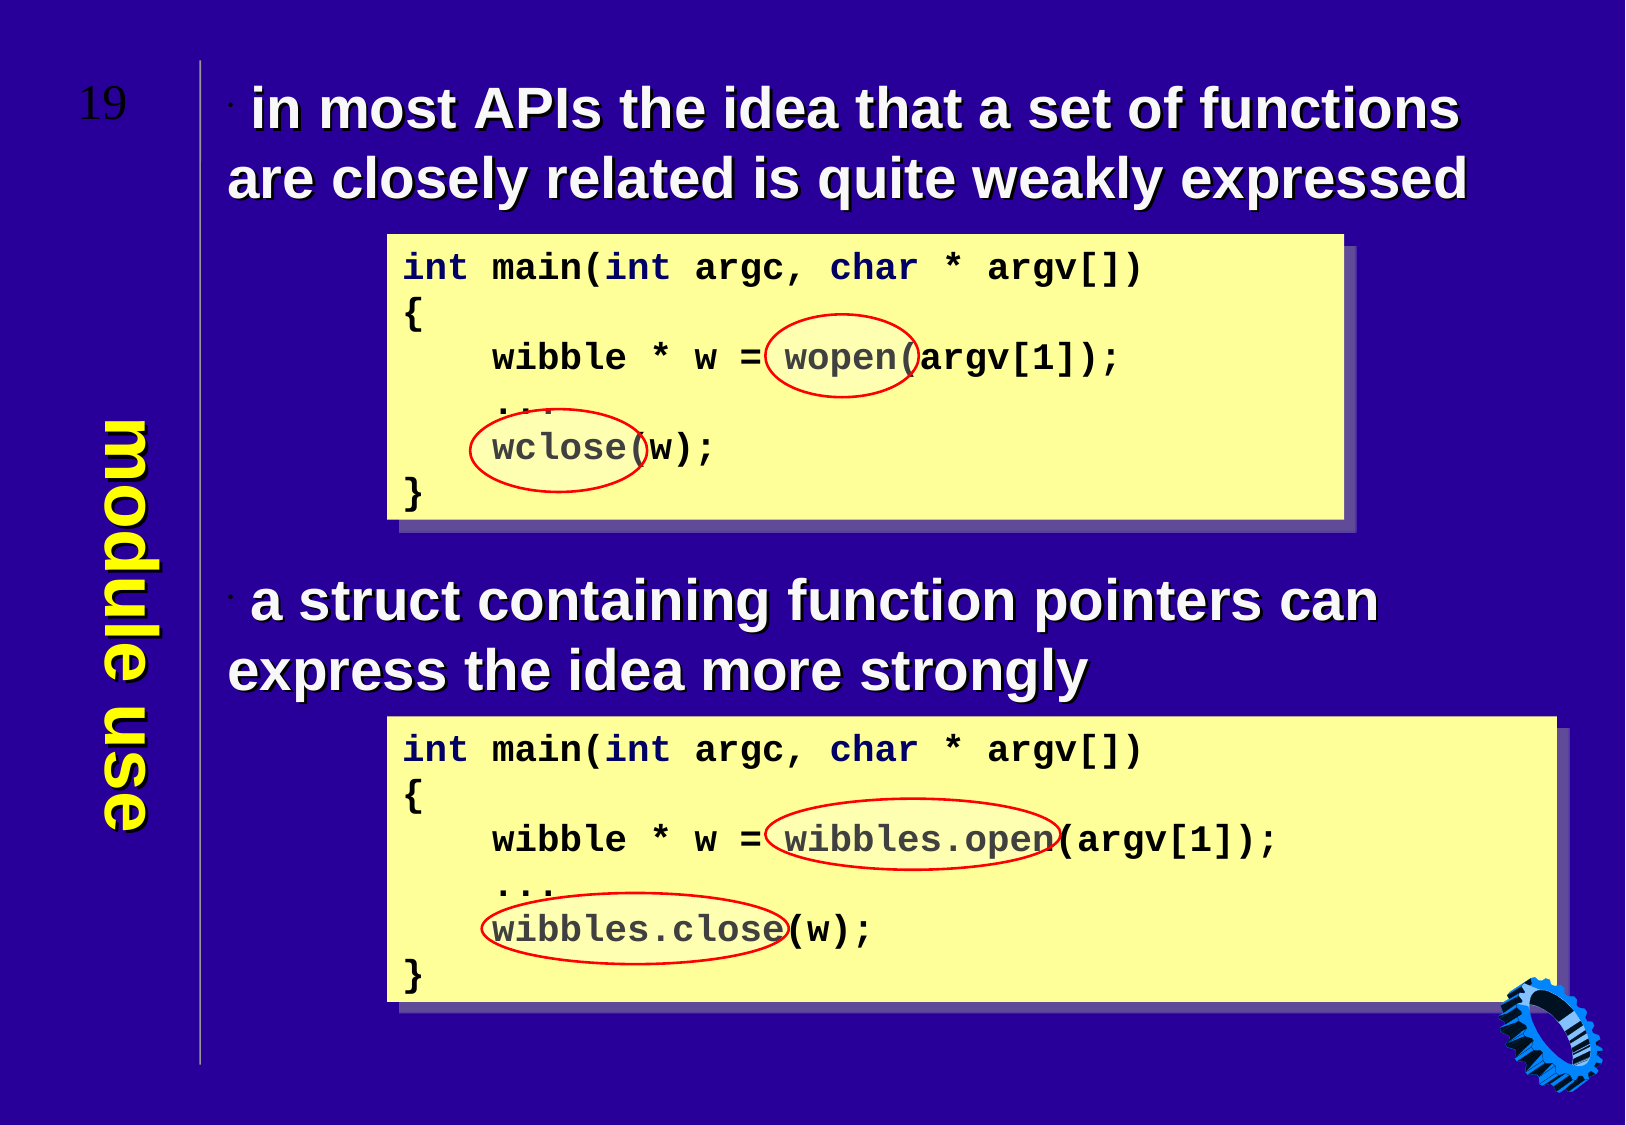

19
 in most APIs the idea that a set of functions are closely related is quite weakly expressed
 a struct containing function pointers can express the idea more strongly
# module use
int main(int argc, char * argv[])
{
 wibble * w = wopen(argv[1]);
 ...
 wclose(w);
}
int main(int argc, char * argv[])
{
 wibble * w = wibbles.open(argv[1]);
 ...
 wibbles.close(w);
}